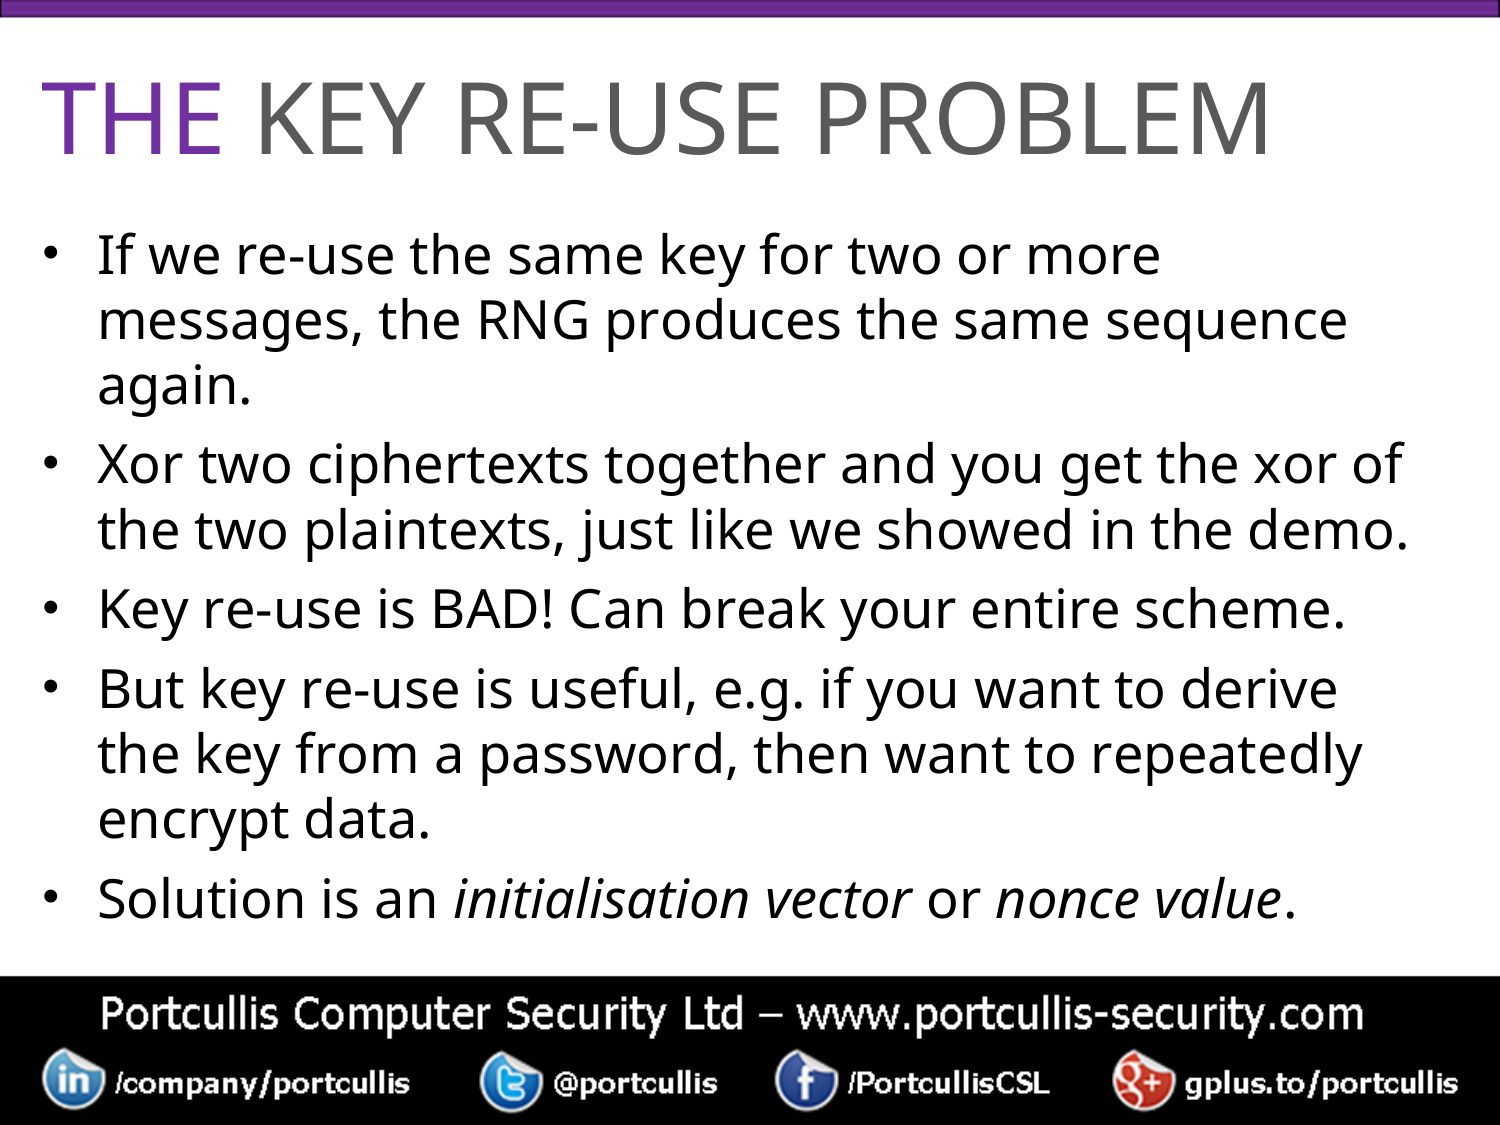

# THE KEY RE-USE PROBLEM
If we re-use the same key for two or more messages, the RNG produces the same sequence again.
Xor two ciphertexts together and you get the xor of the two plaintexts, just like we showed in the demo.
Key re-use is BAD! Can break your entire scheme.
But key re-use is useful, e.g. if you want to derive the key from a password, then want to repeatedly encrypt data.
Solution is an initialisation vector or nonce value.